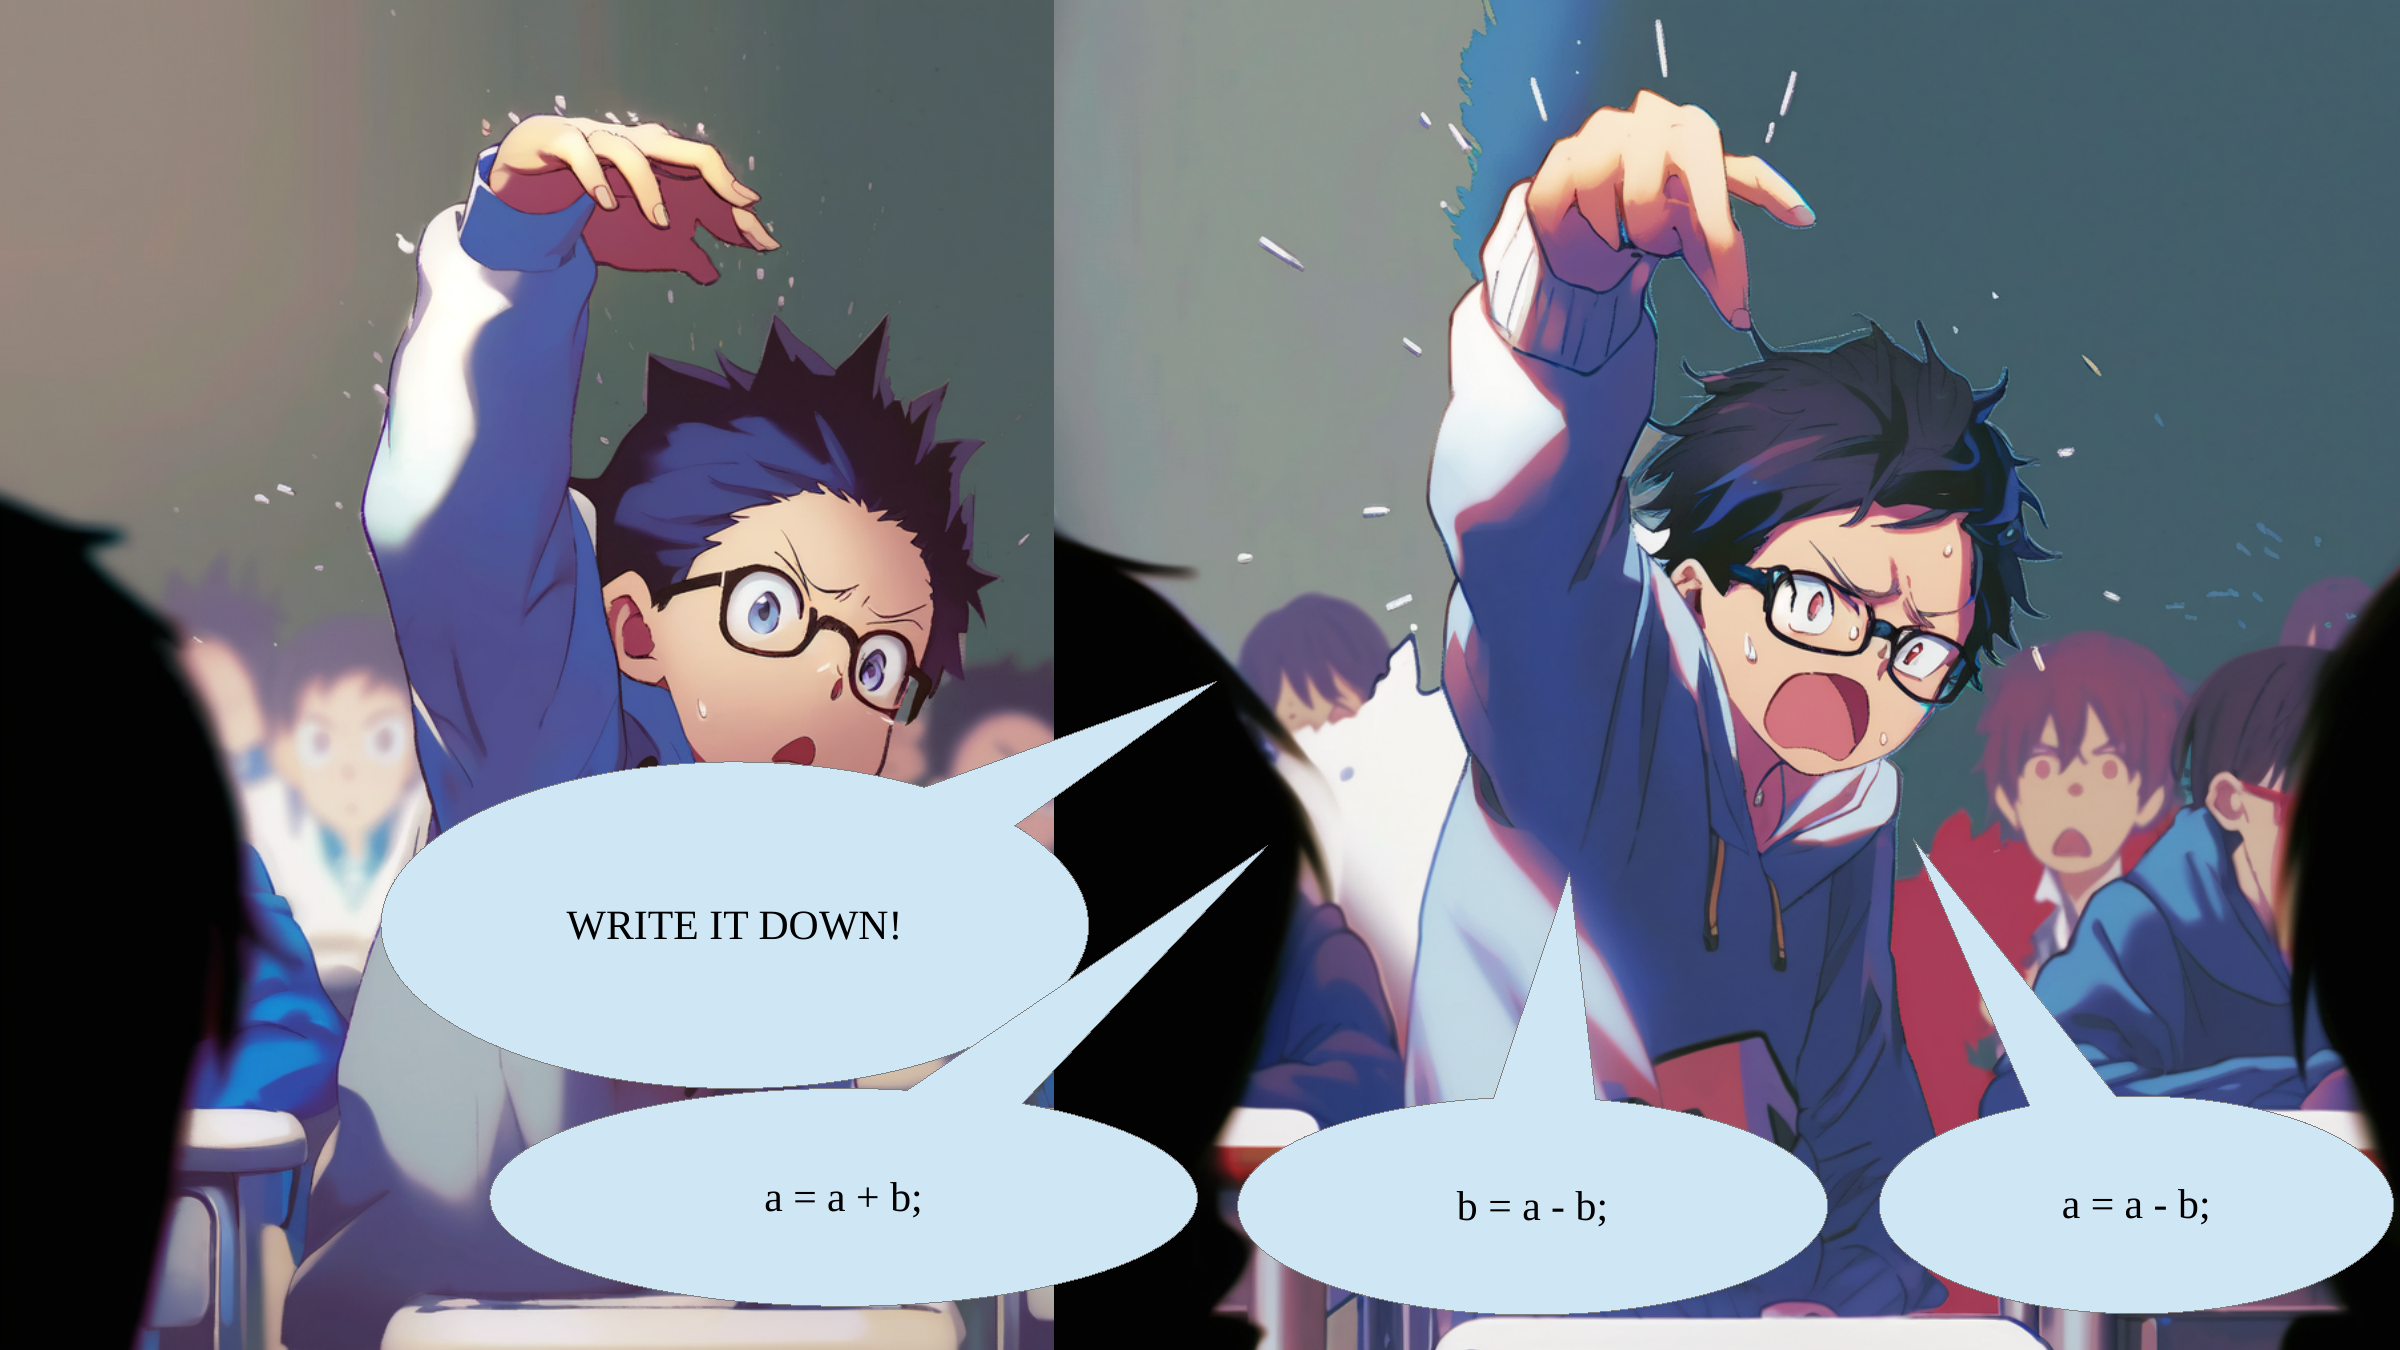

WRITE IT DOWN!
a = a + b;
a = a - b;
b = a - b;